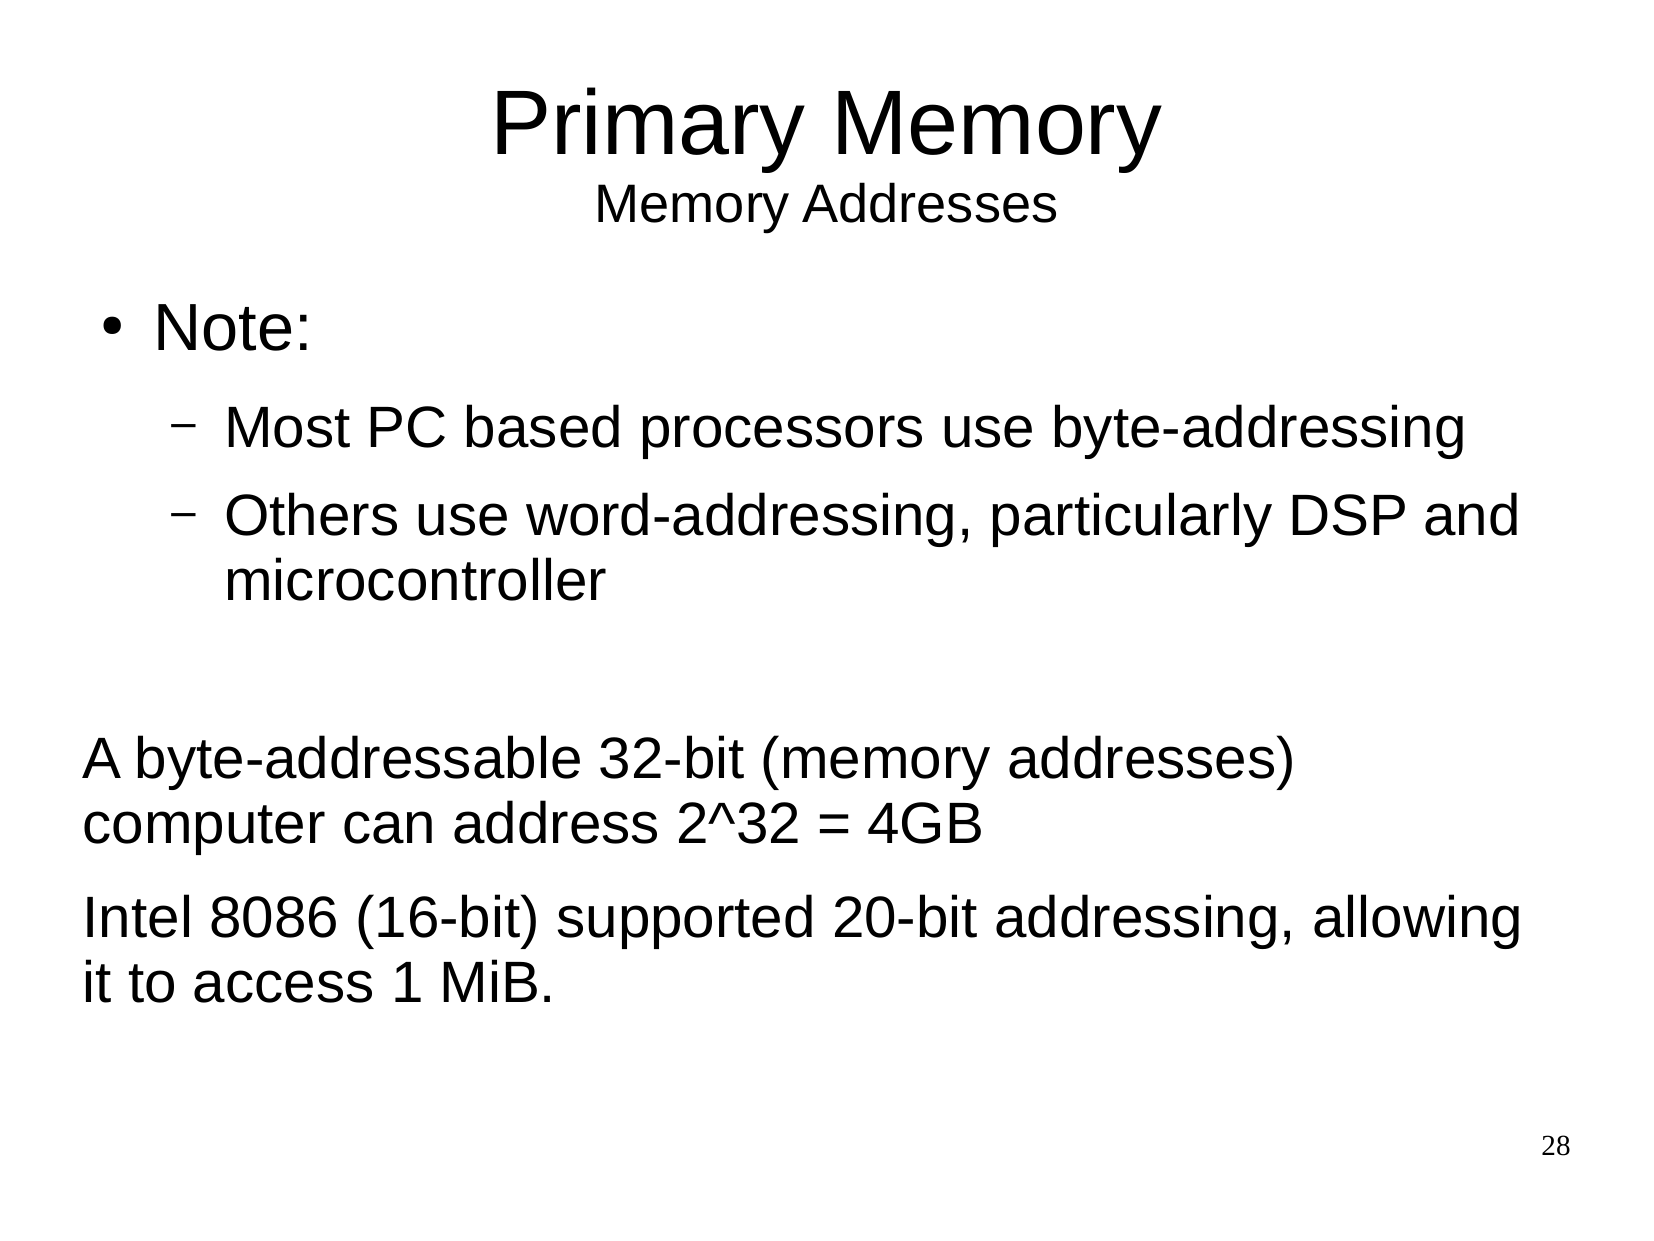

# Primary Memory Memory Addresses
Note:
Most PC based processors use byte-addressing
Others use word-addressing, particularly DSP and microcontroller
A byte-addressable 32-bit (memory addresses) computer can address 2^32 = 4GB
Intel 8086 (16-bit) supported 20-bit addressing, allowing it to access 1 MiB.
28